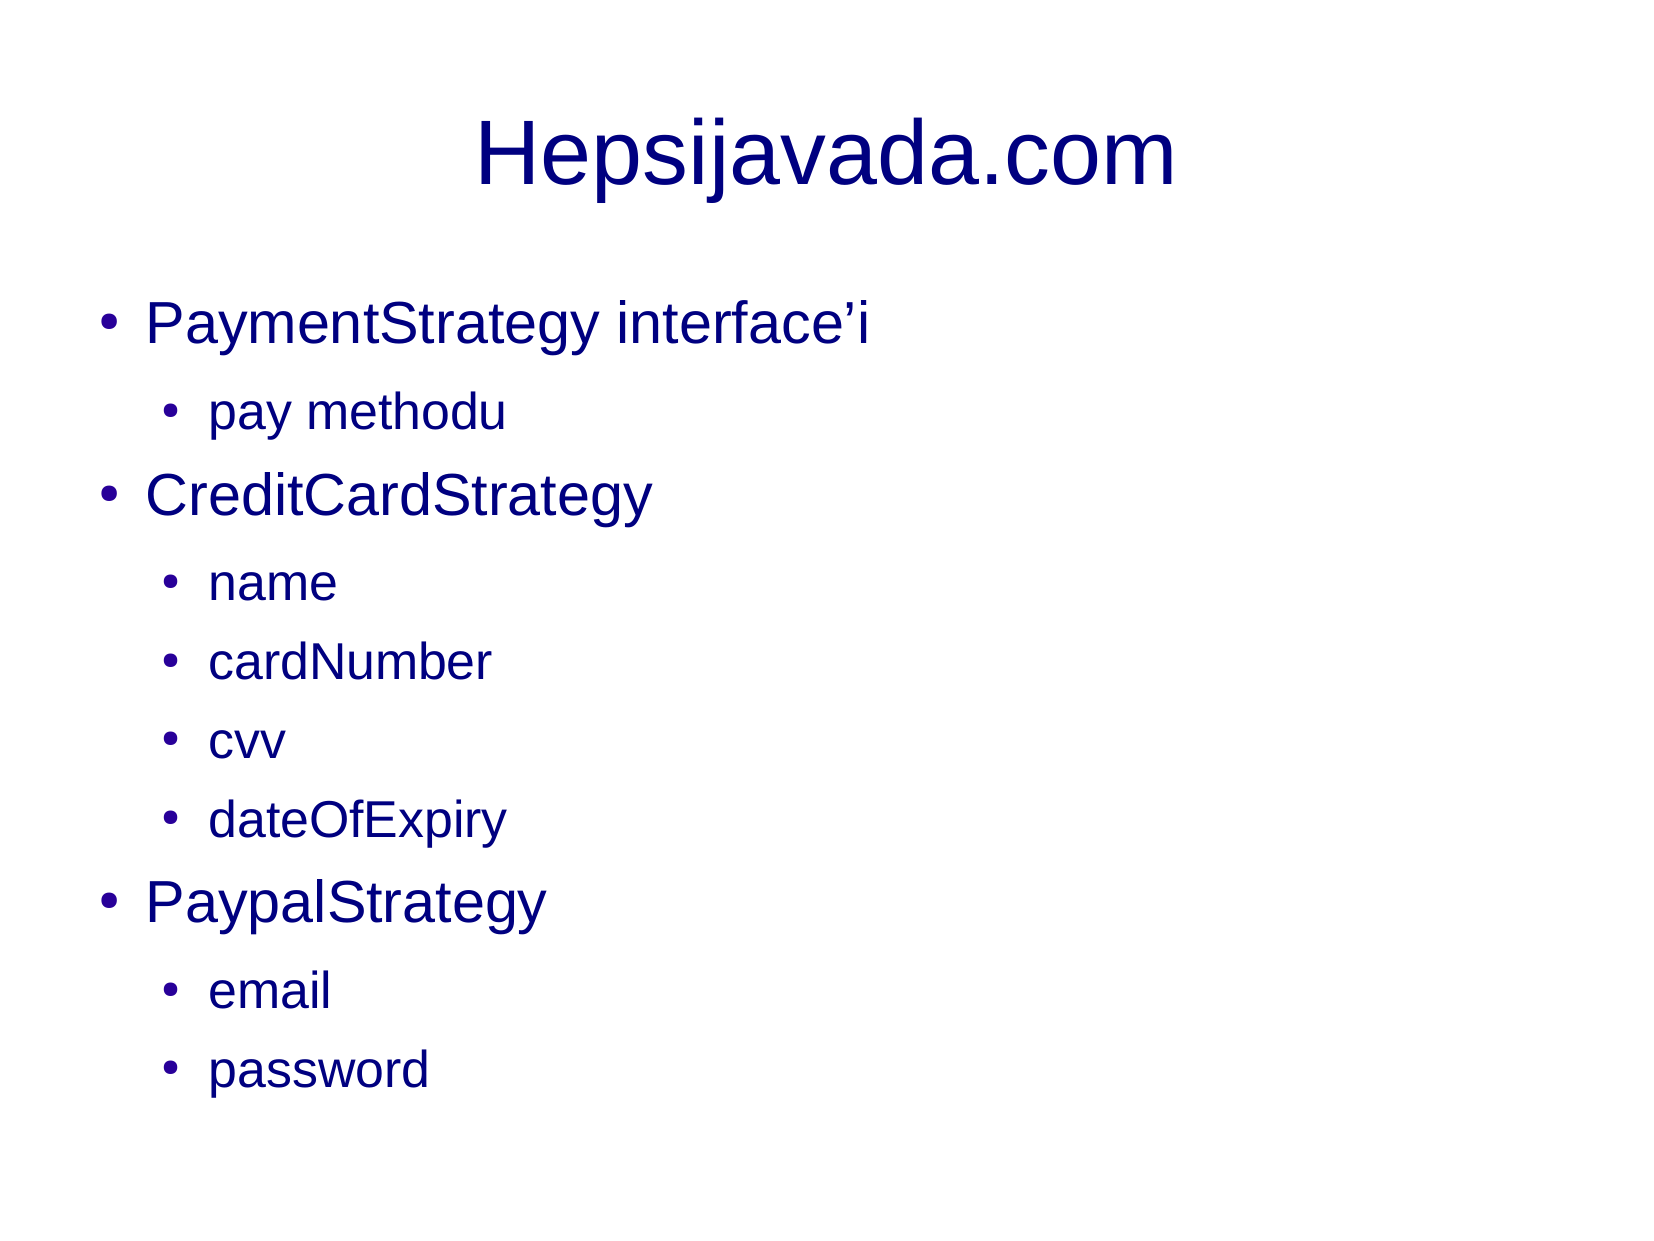

# Hepsijavada.com
PaymentStrategy interface’i
pay methodu
CreditCardStrategy
name
cardNumber
cvv
dateOfExpiry
PaypalStrategy
email
password